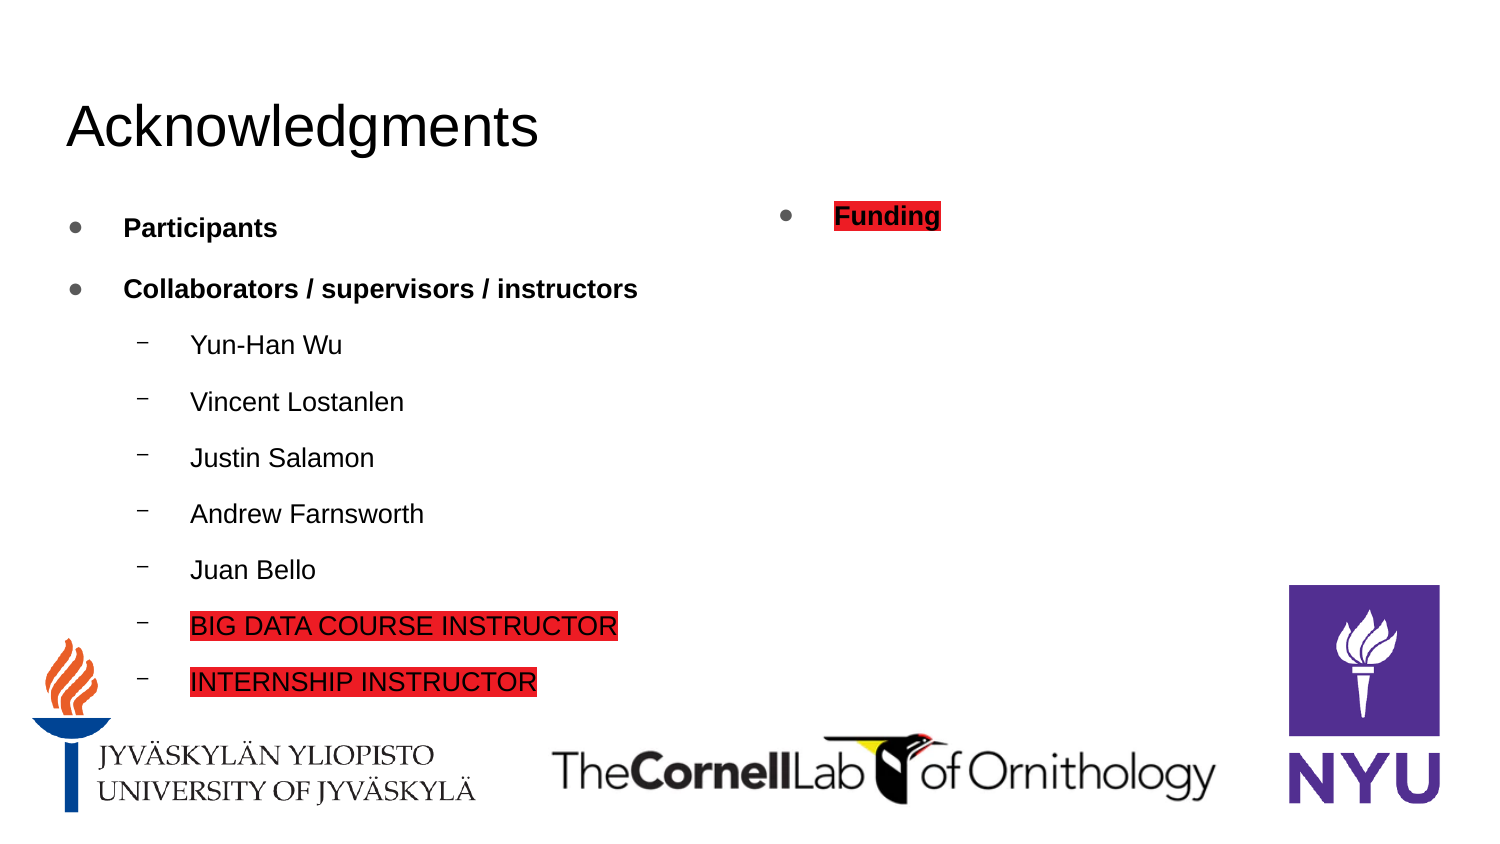

# Acknowledgments
Funding
Participants
Collaborators / supervisors / instructors
Yun-Han Wu
Vincent Lostanlen
Justin Salamon
Andrew Farnsworth
Juan Bello
BIG DATA COURSE INSTRUCTOR
INTERNSHIP INSTRUCTOR